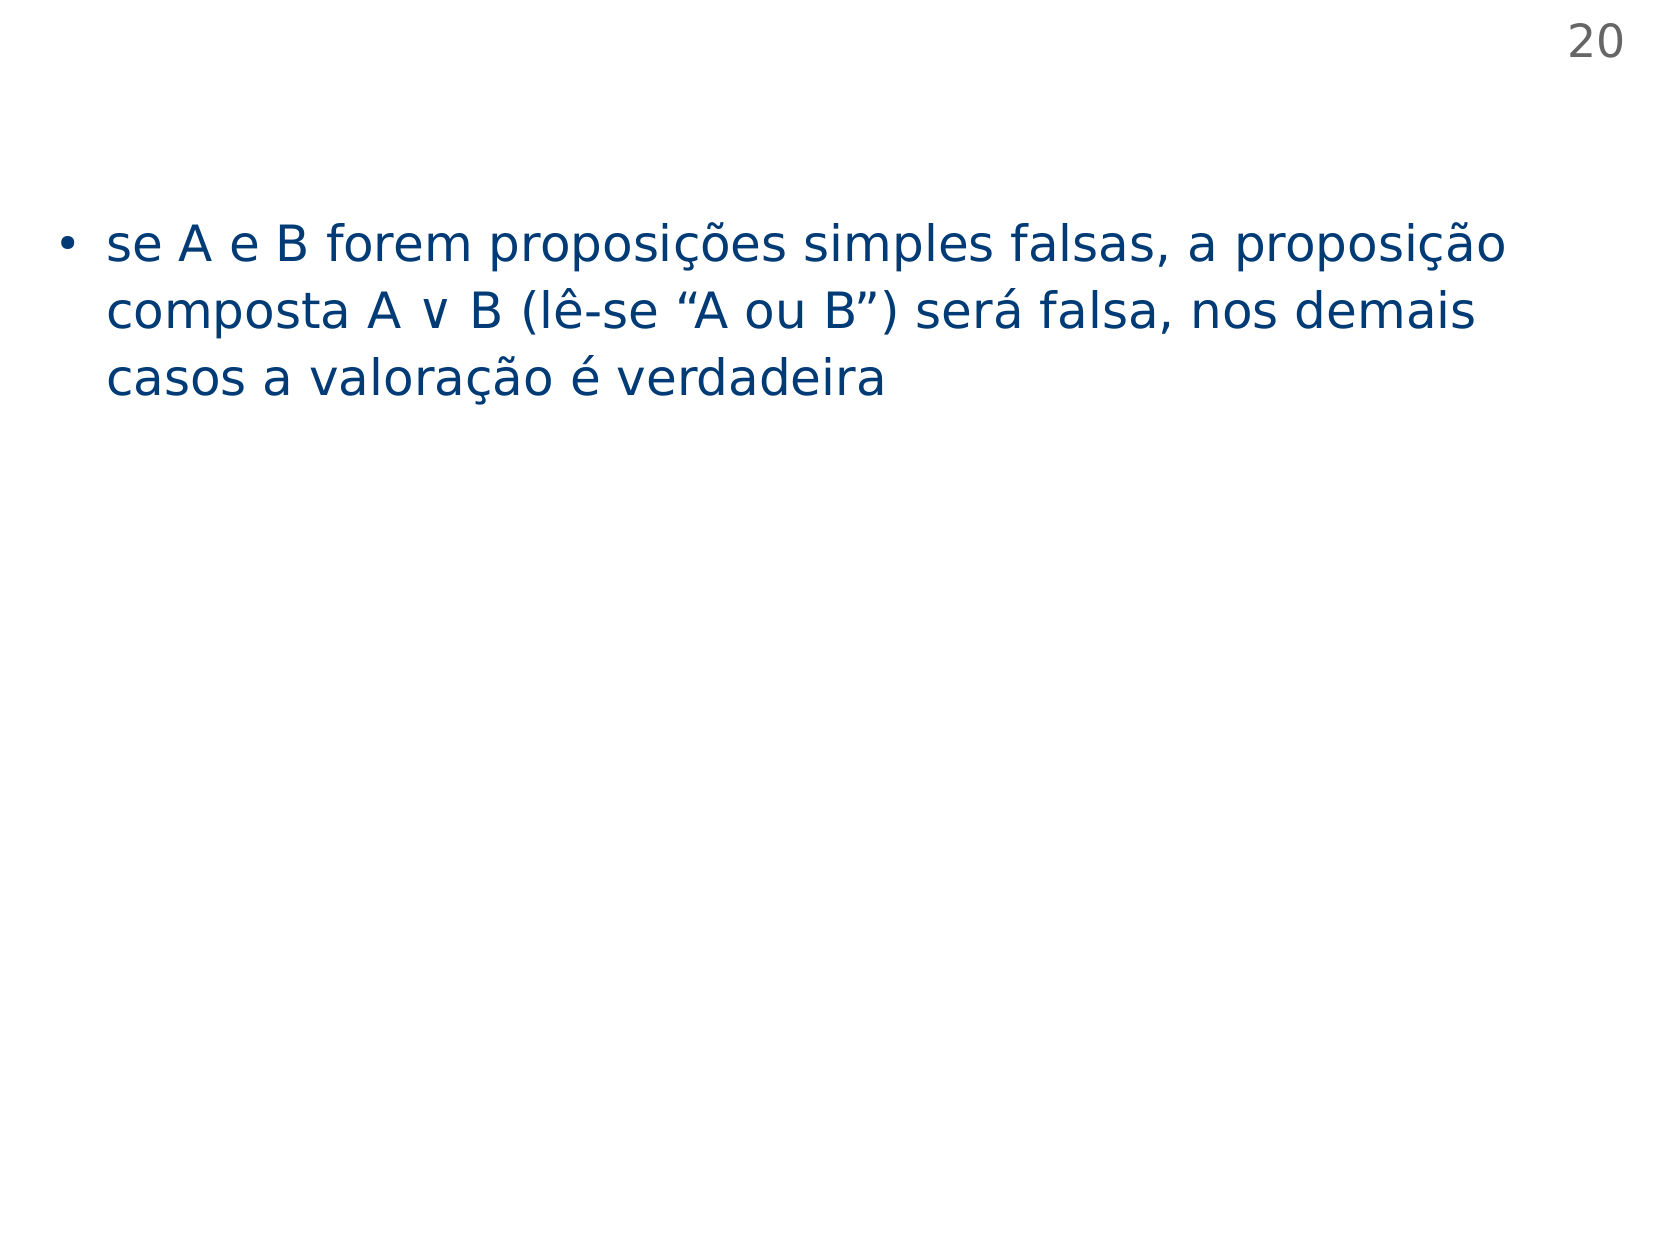

20
#
se A e B forem proposições simples falsas, a proposição composta A ∨ B (lê-se “A ou B”) será falsa, nos demais casos a valoração é verdadeira